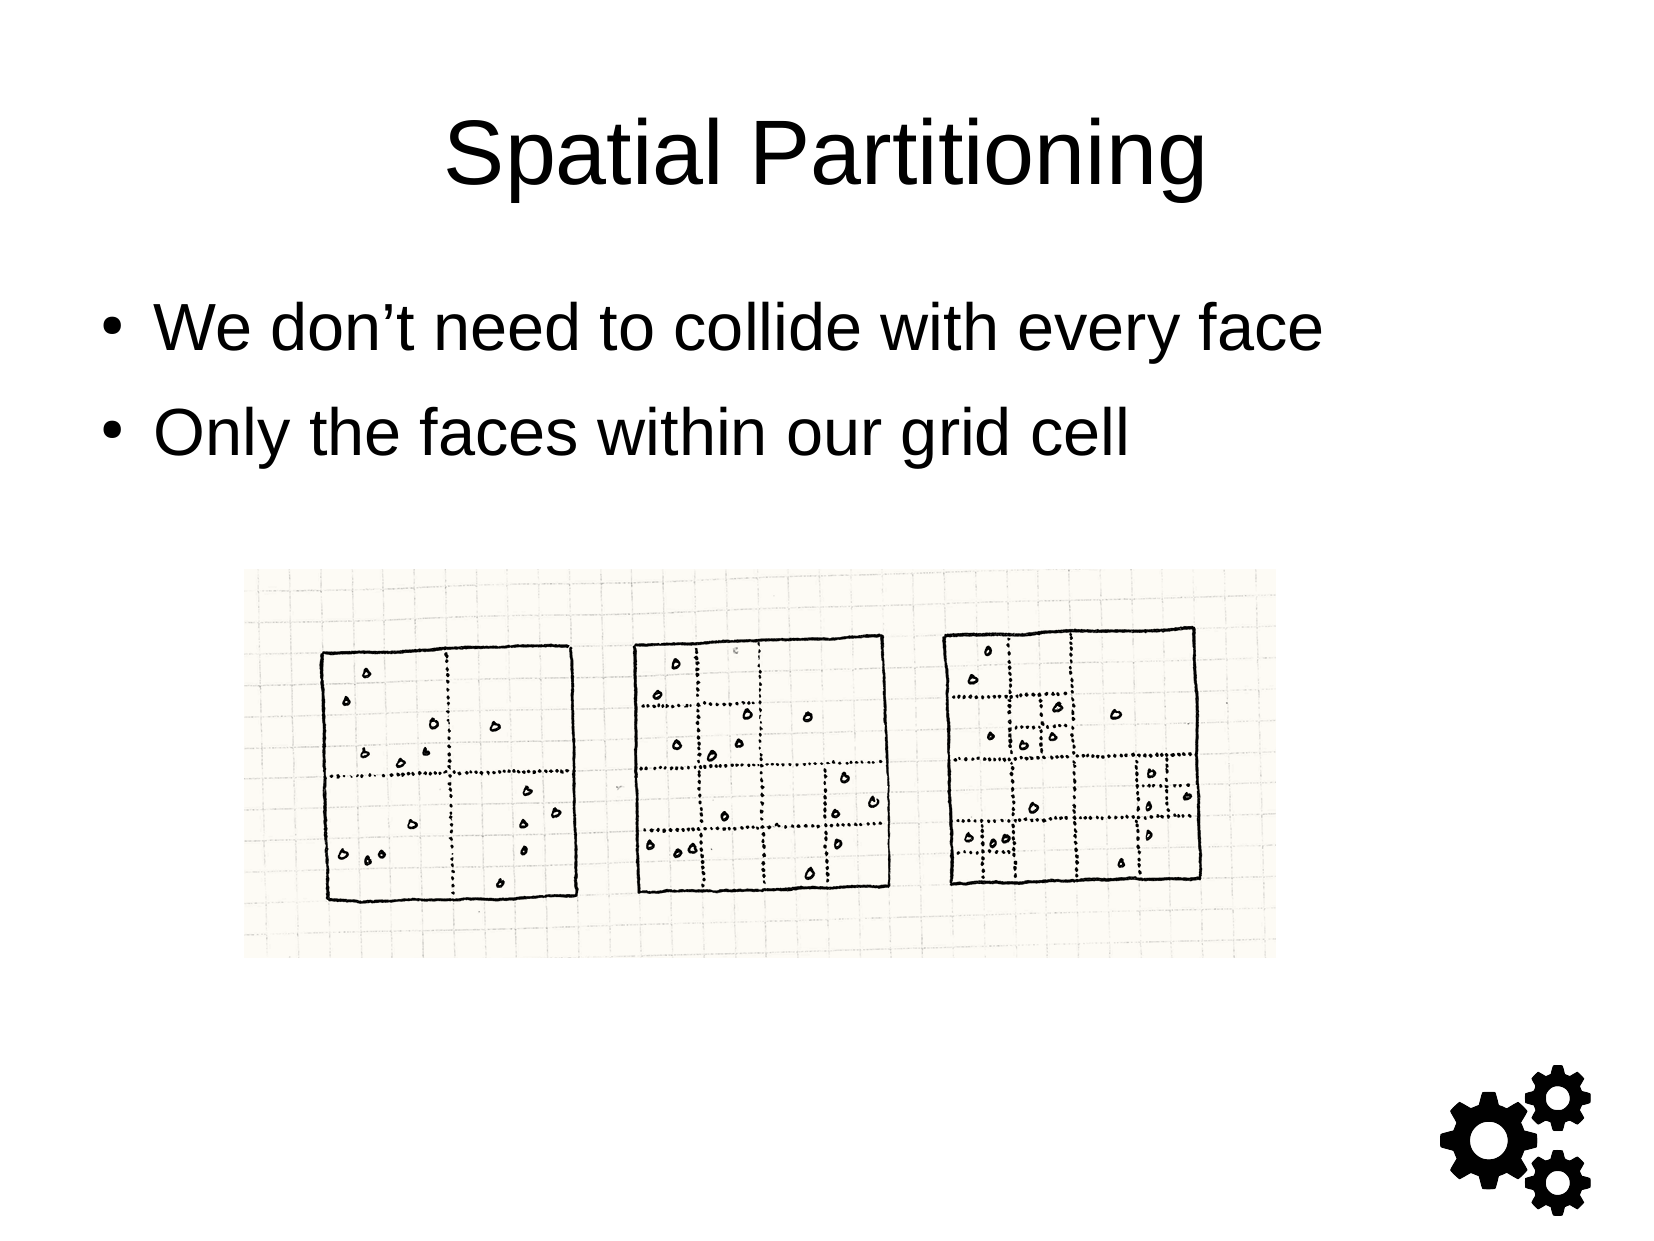

# Spatial Partitioning
We don’t need to collide with every face
Only the faces within our grid cell